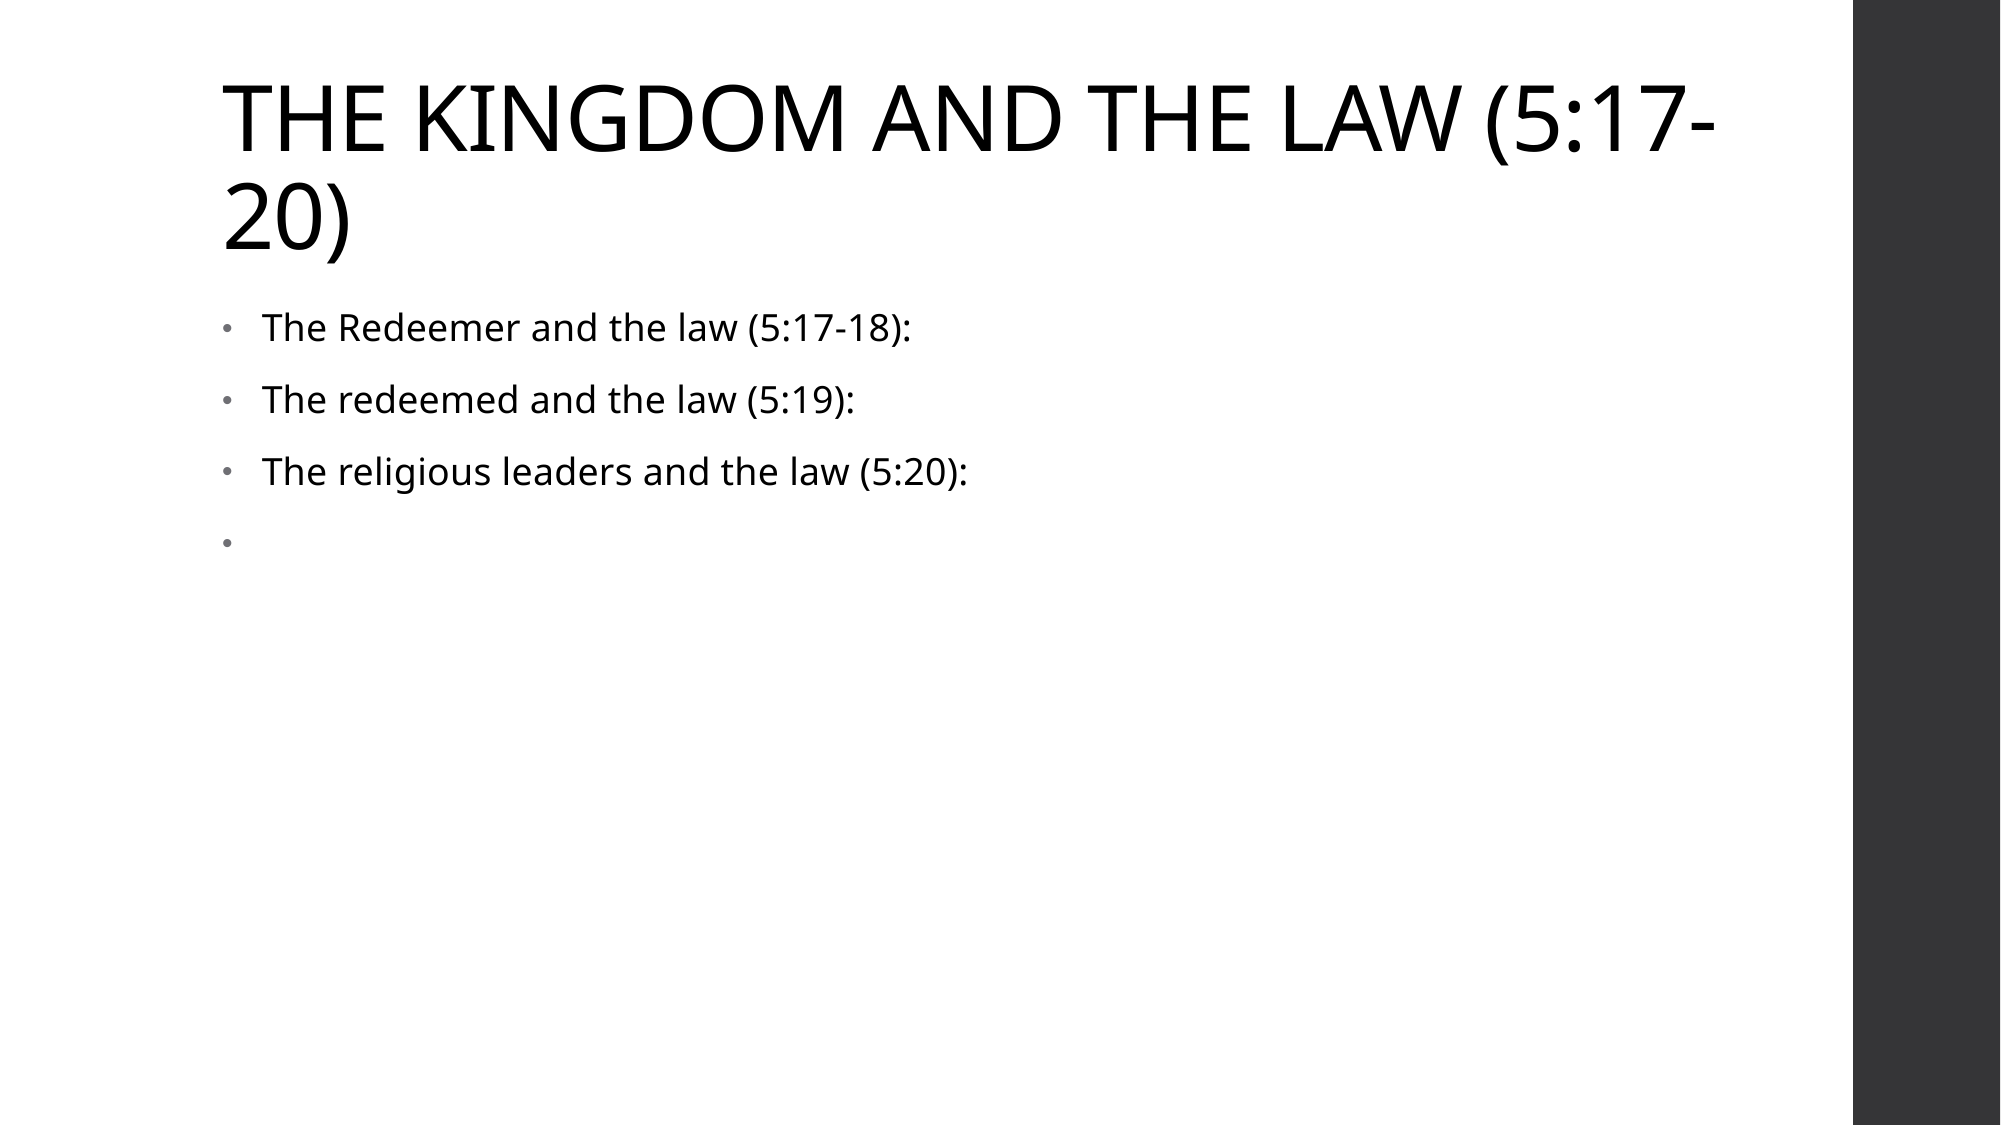

# THE KINGDOM AND THE LAW (5:17-20)
 The Redeemer and the law (5:17-18):
 The redeemed and the law (5:19):
 The religious leaders and the law (5:20):